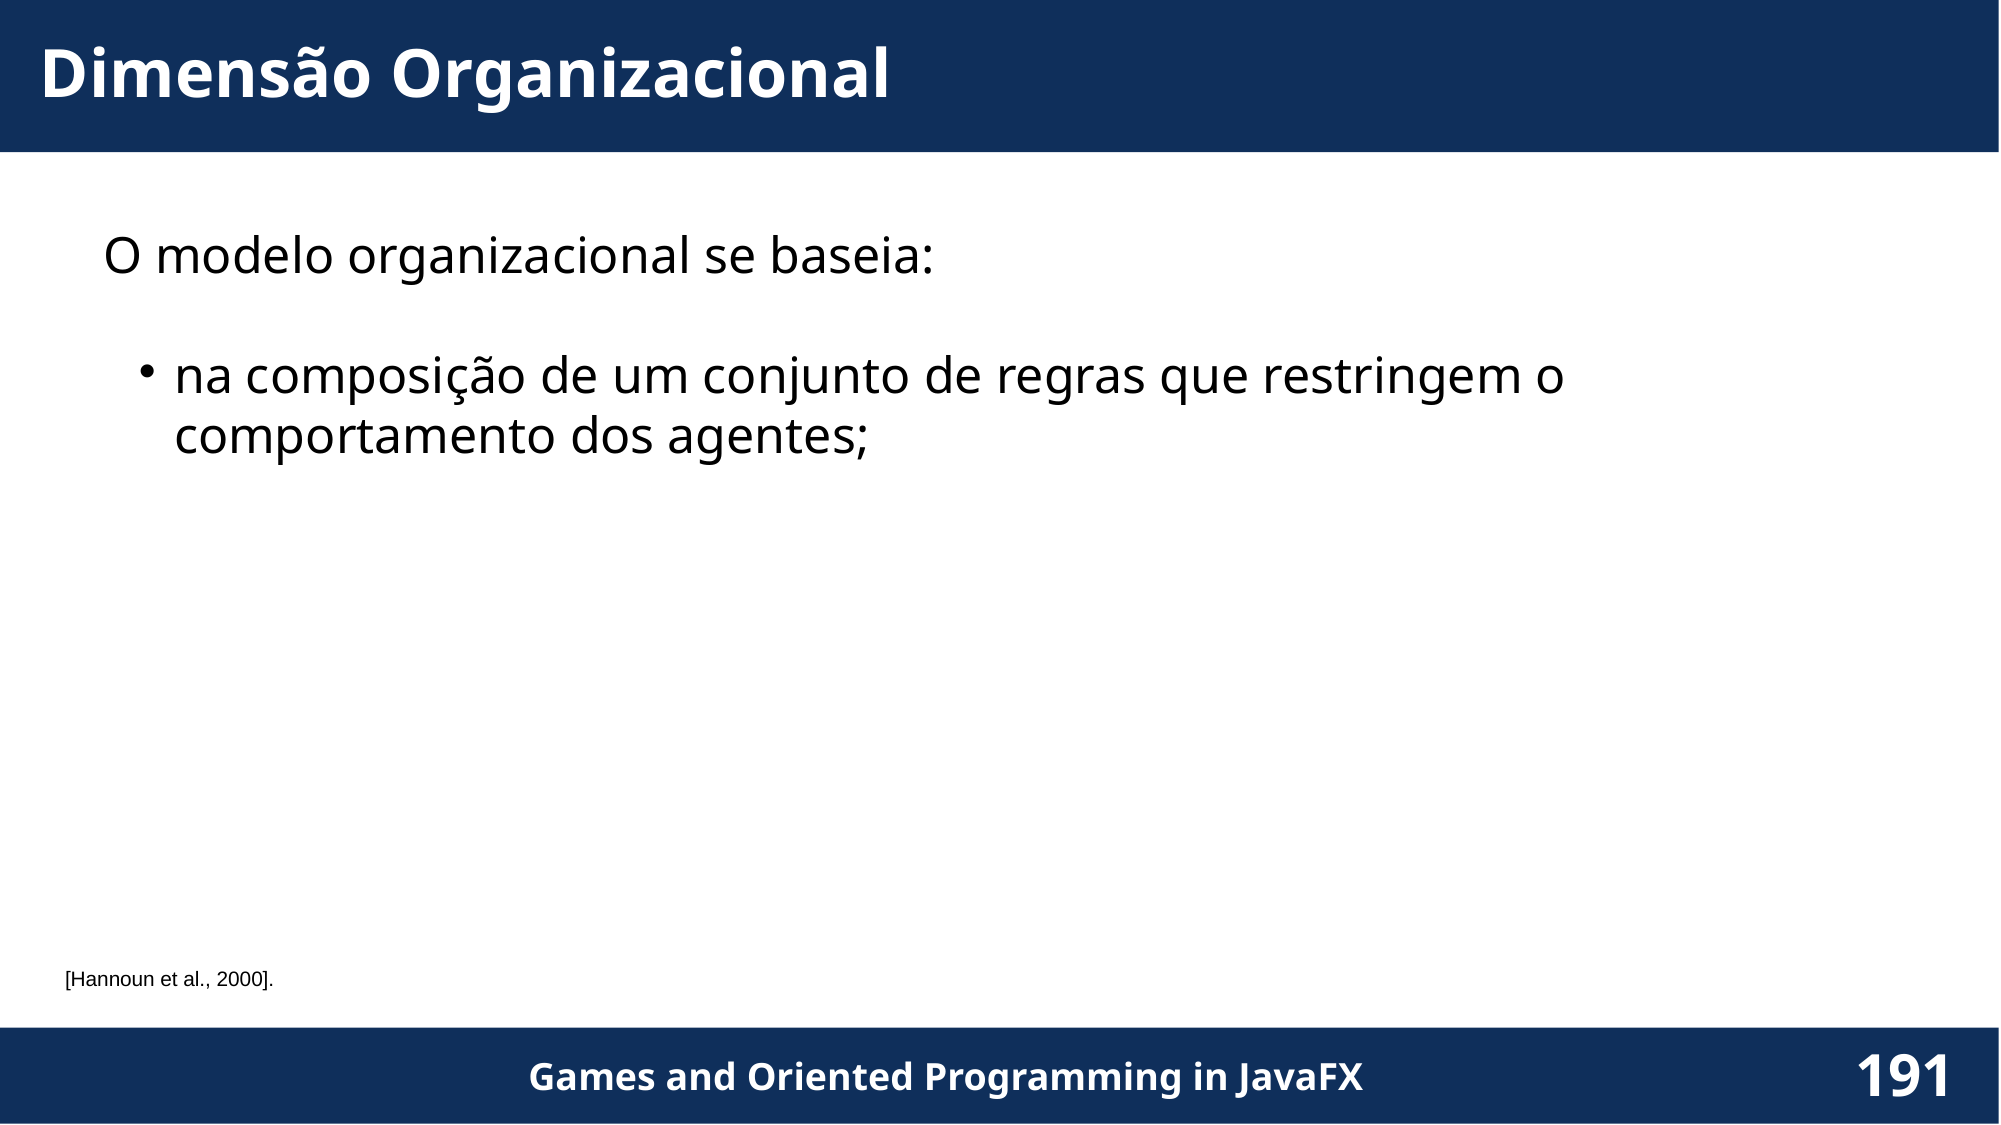

Dimensão Organizacional
O modelo organizacional se baseia:
na composição de um conjunto de regras que restringem o comportamento dos agentes;
[Hannoun et al., 2000].